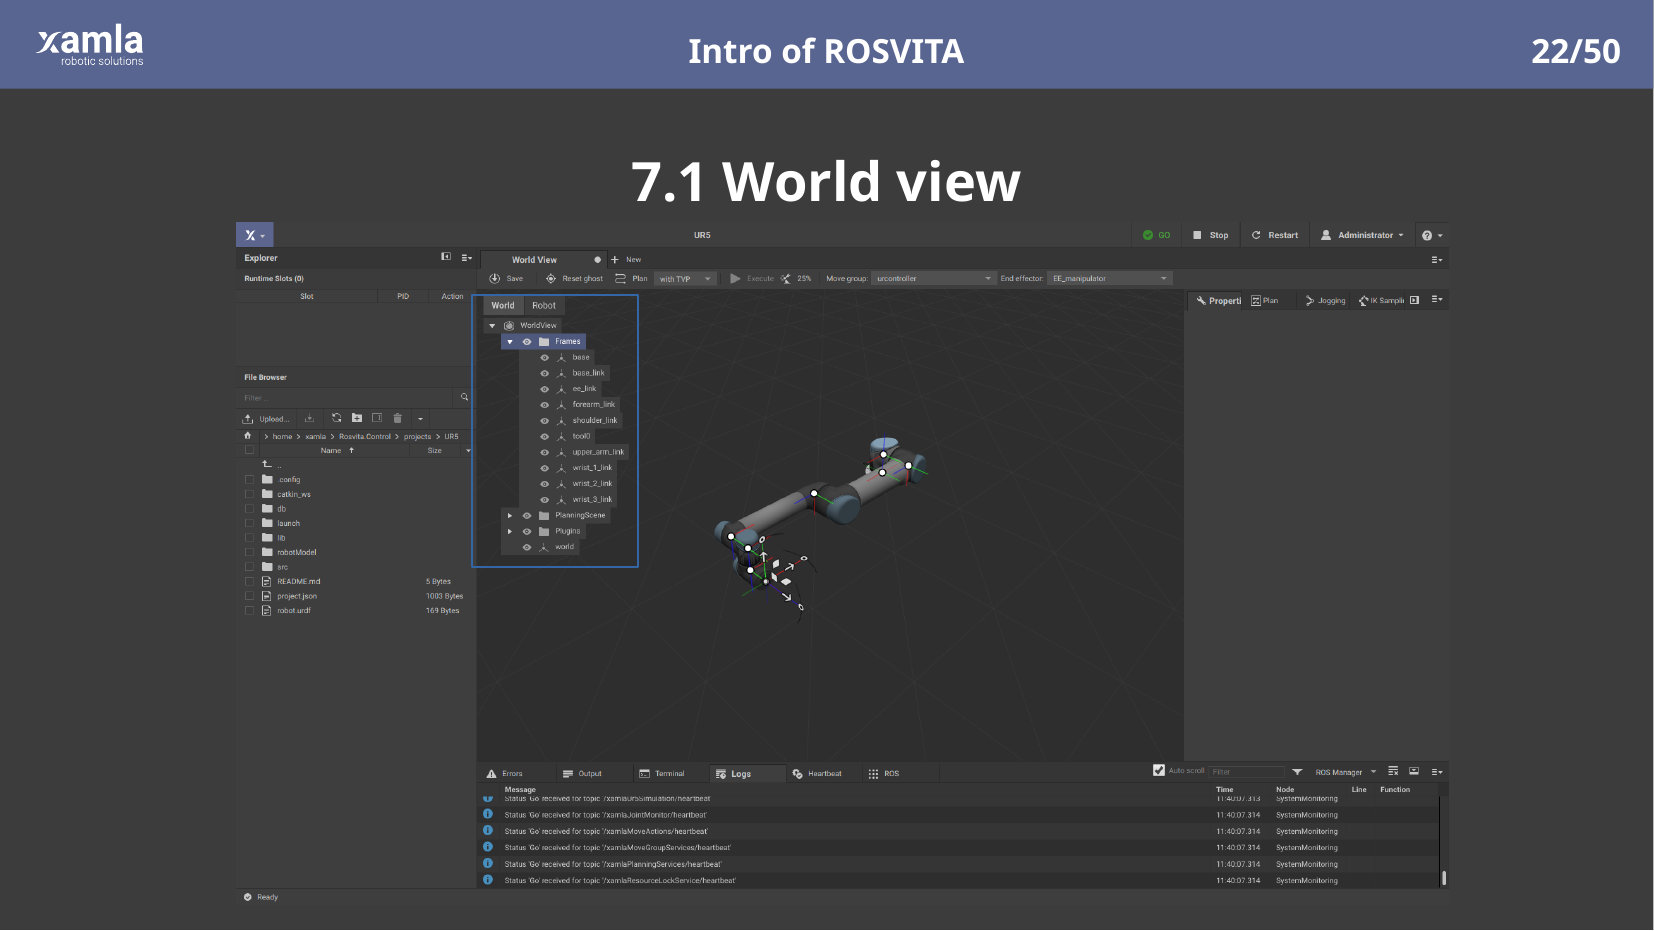

Intro of ROSVITA
22/50
7.1 World view